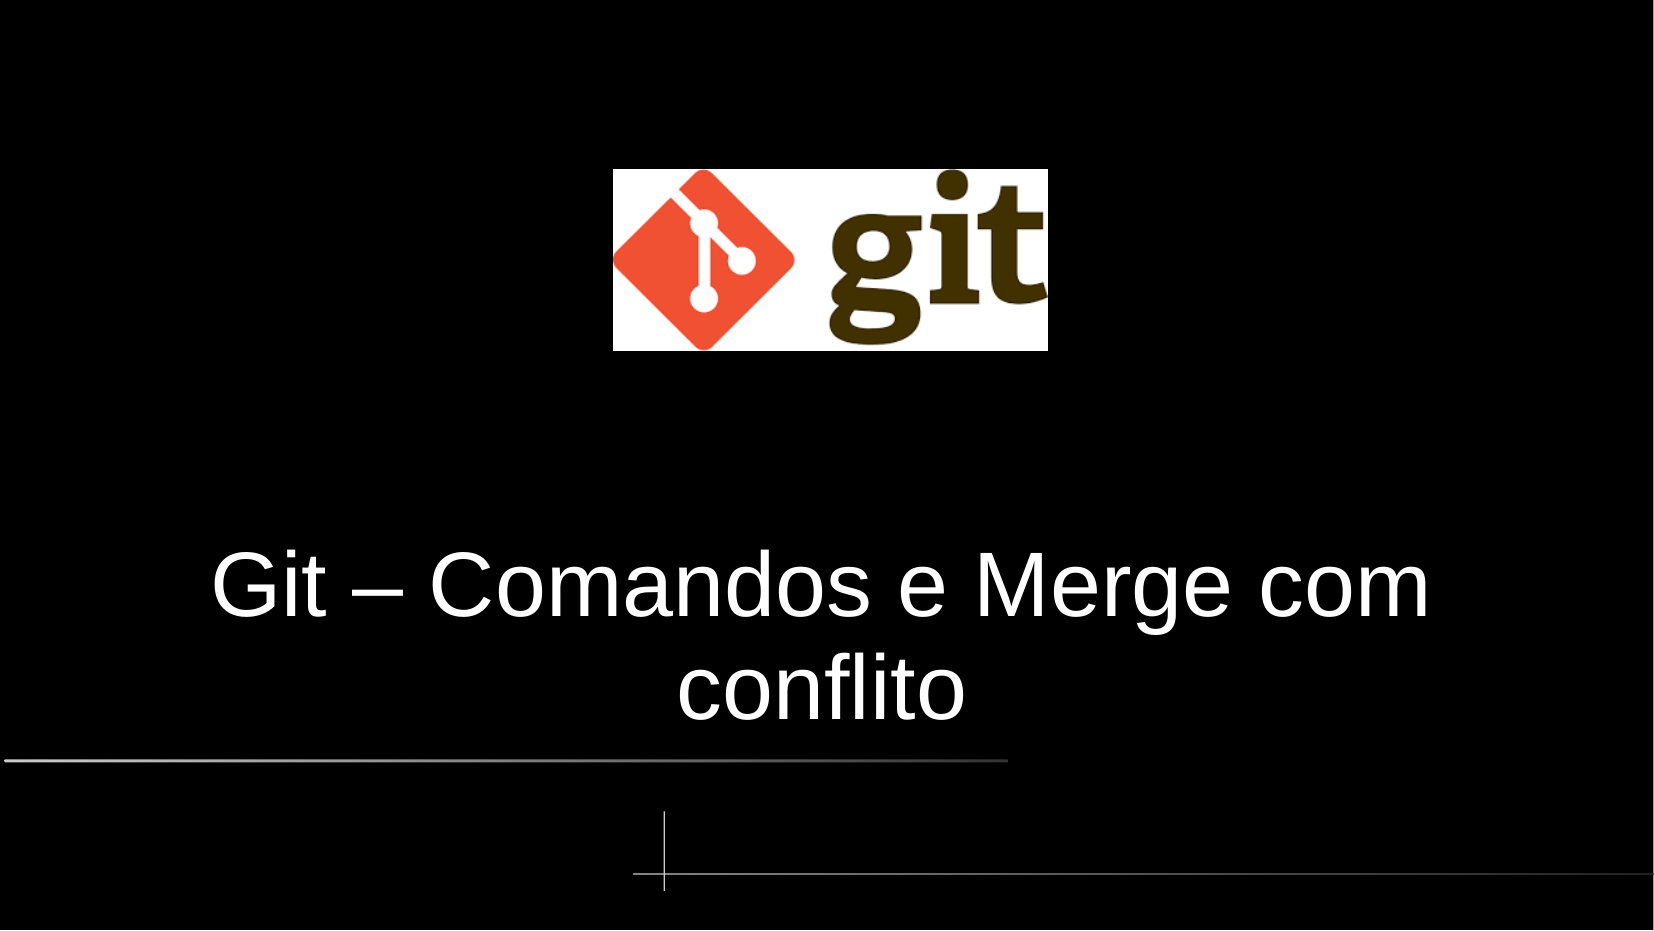

# Git – Comandos e Merge com conflito